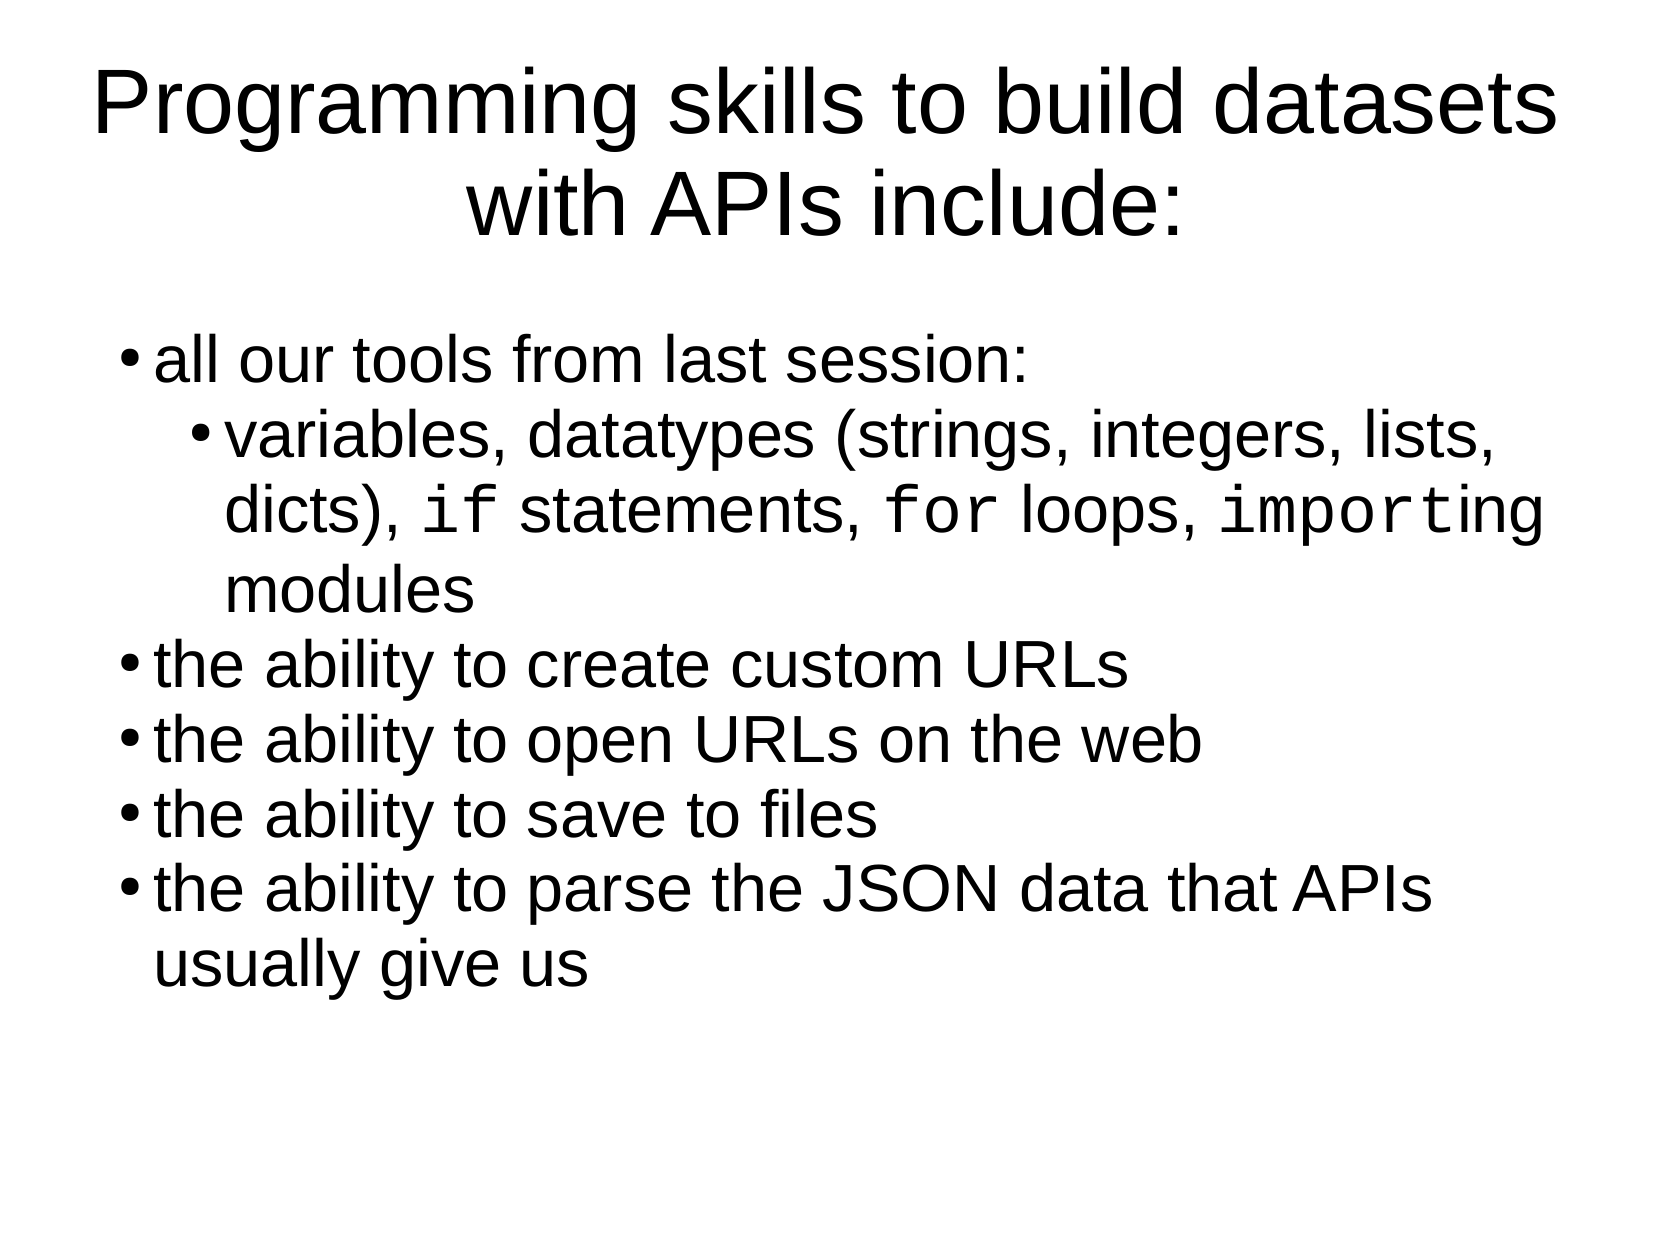

Programming skills to build datasets with APIs include:
# all our tools from last session:
variables, datatypes (strings, integers, lists, dicts), if statements, for loops, importing modules
the ability to create custom URLs
the ability to open URLs on the web
the ability to save to files
the ability to parse the JSON data that APIs usually give us